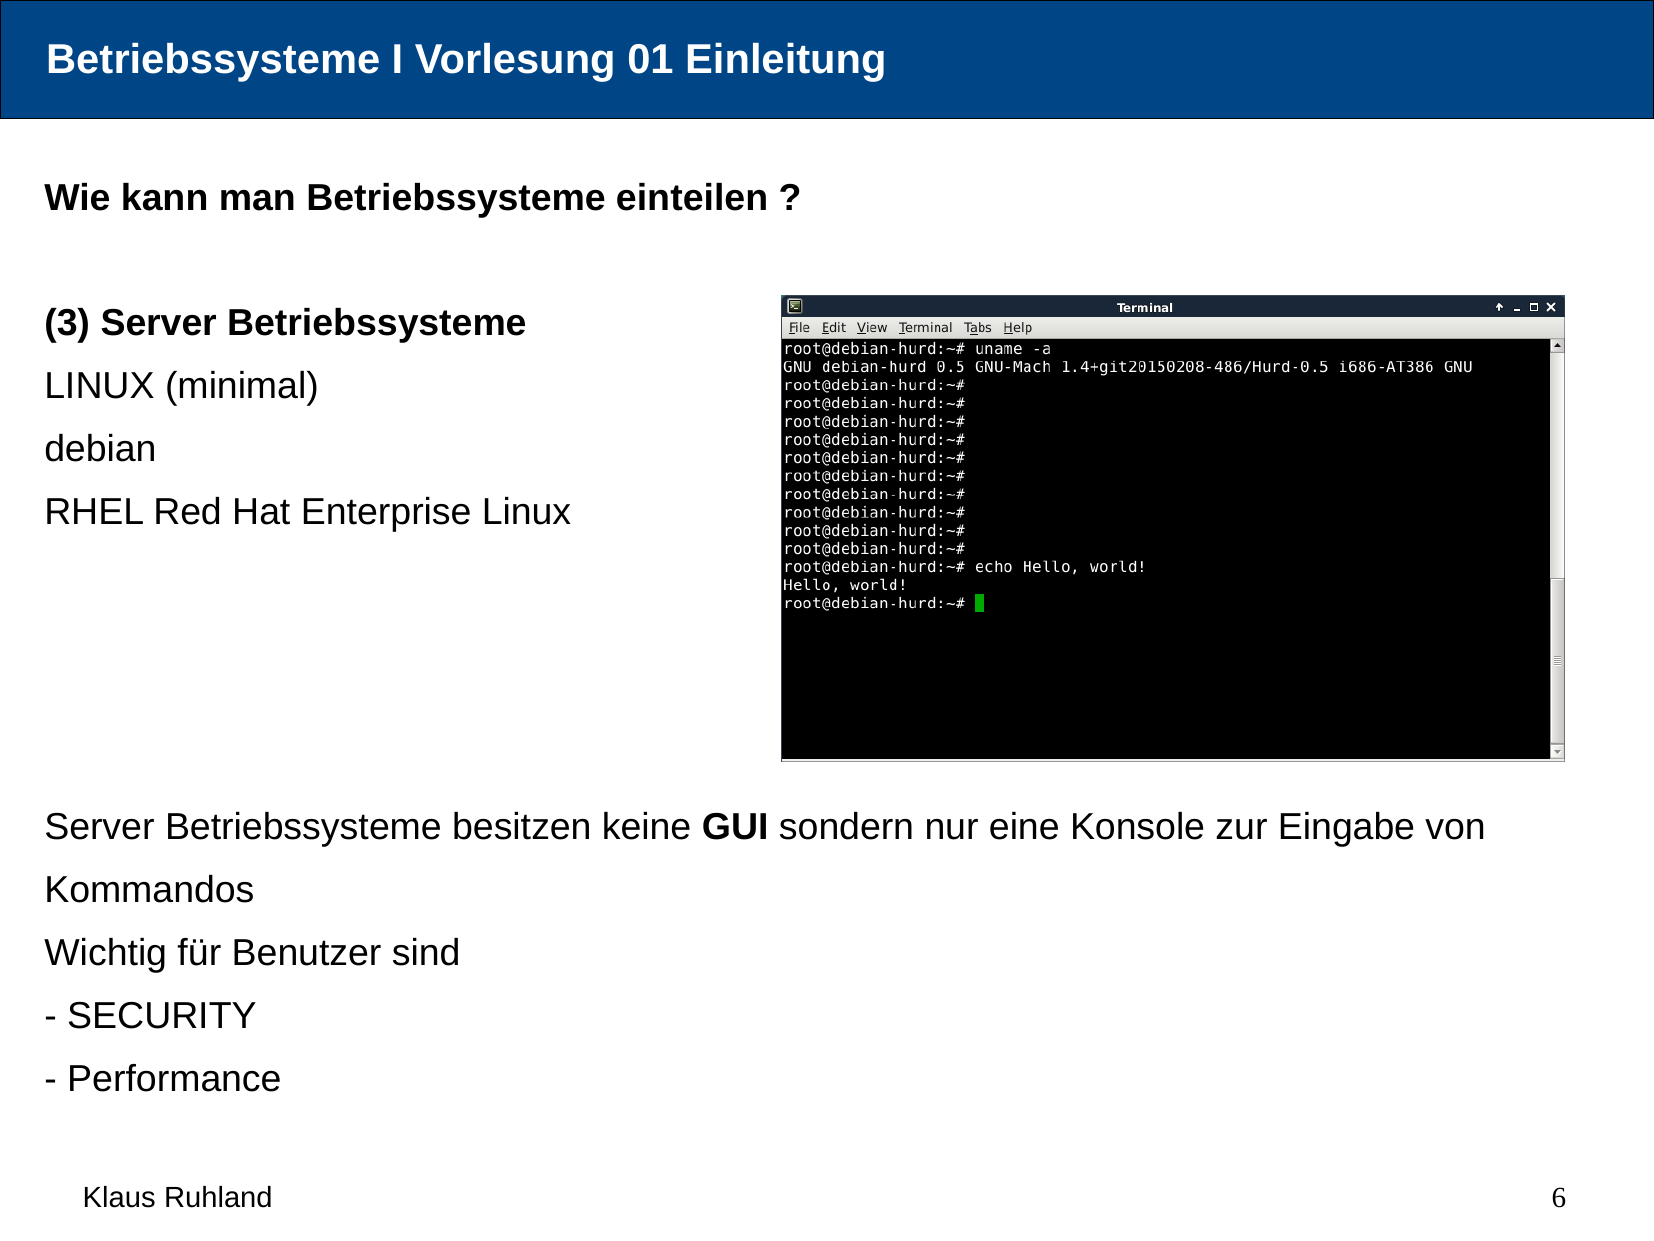

Wie kann man Betriebssysteme einteilen ?
(3) Server Betriebssysteme
LINUX (minimal)
debian
RHEL Red Hat Enterprise Linux
Server Betriebssysteme besitzen keine GUI sondern nur eine Konsole zur Eingabe von Kommandos
Wichtig für Benutzer sind
- SECURITY
- Performance
6